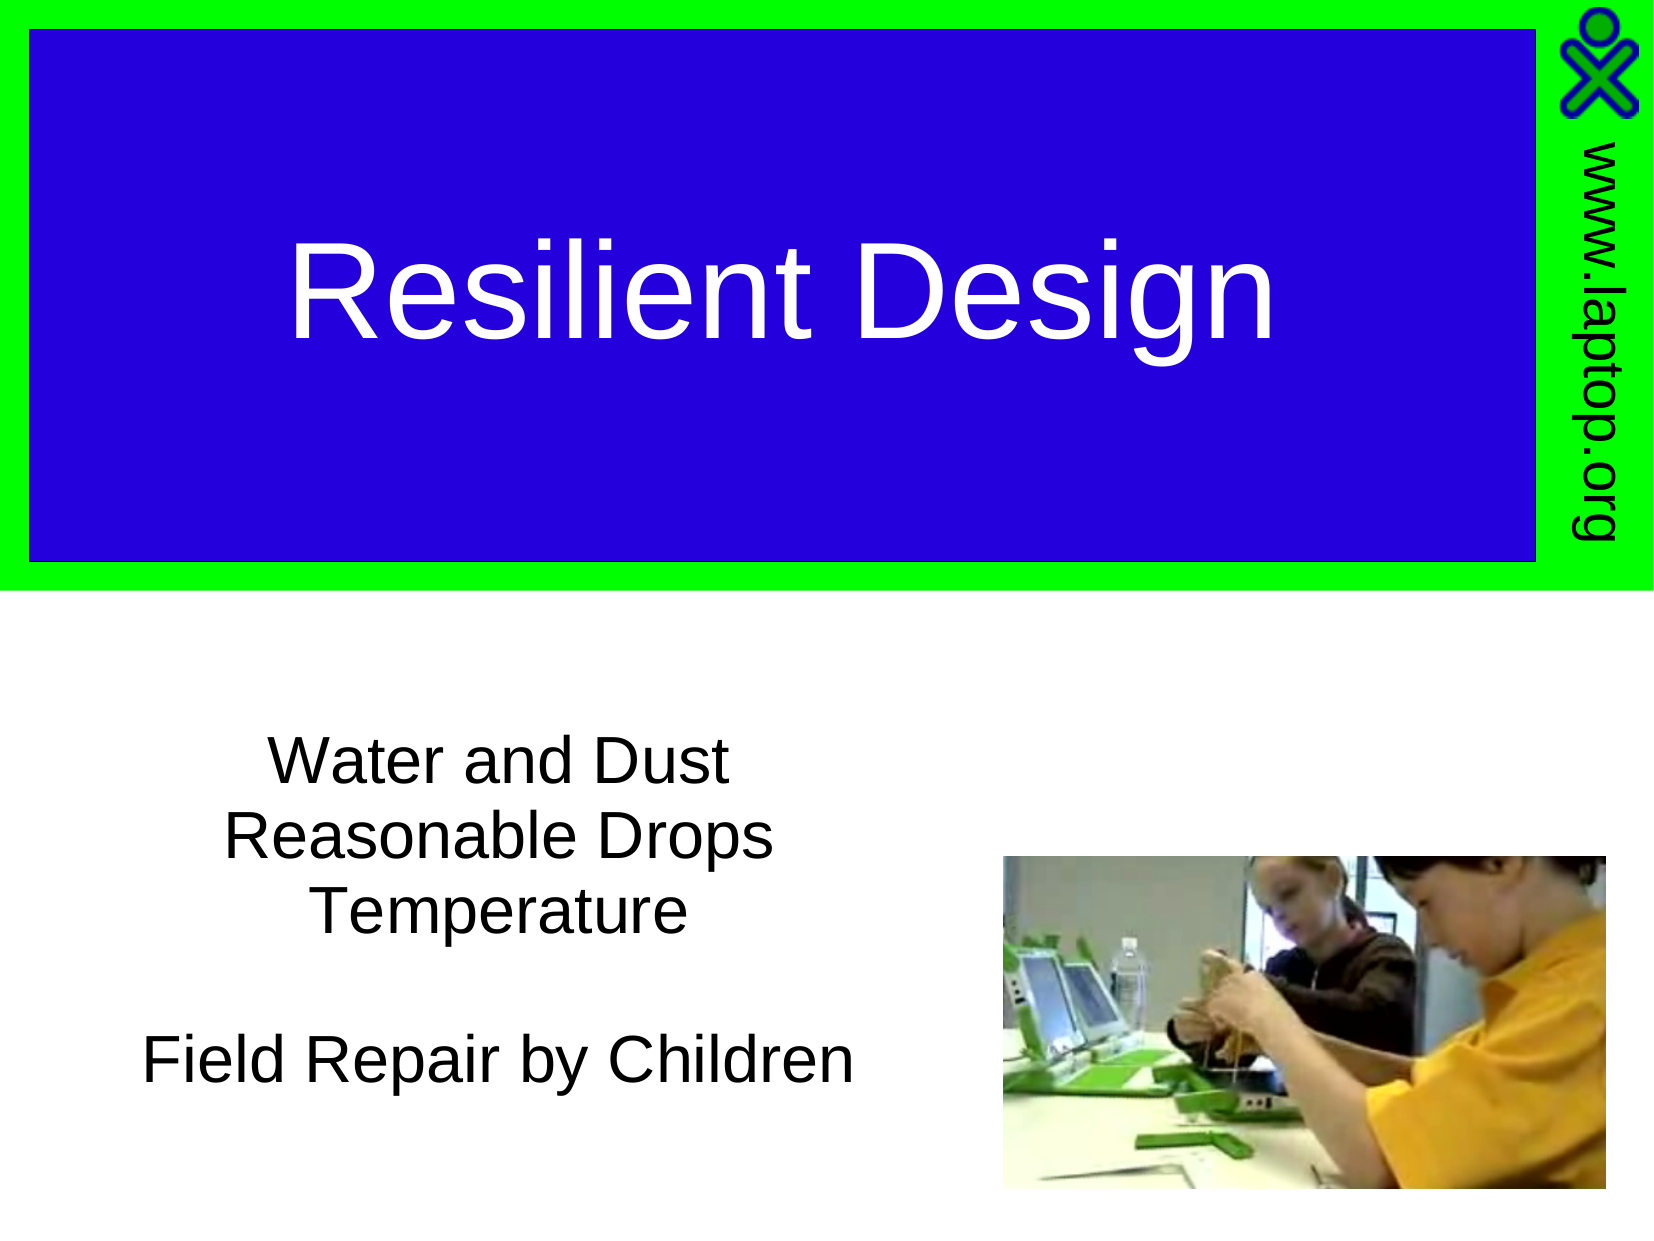

# Resilient Design
Water and Dust
Reasonable Drops
Temperature
Field Repair by Children